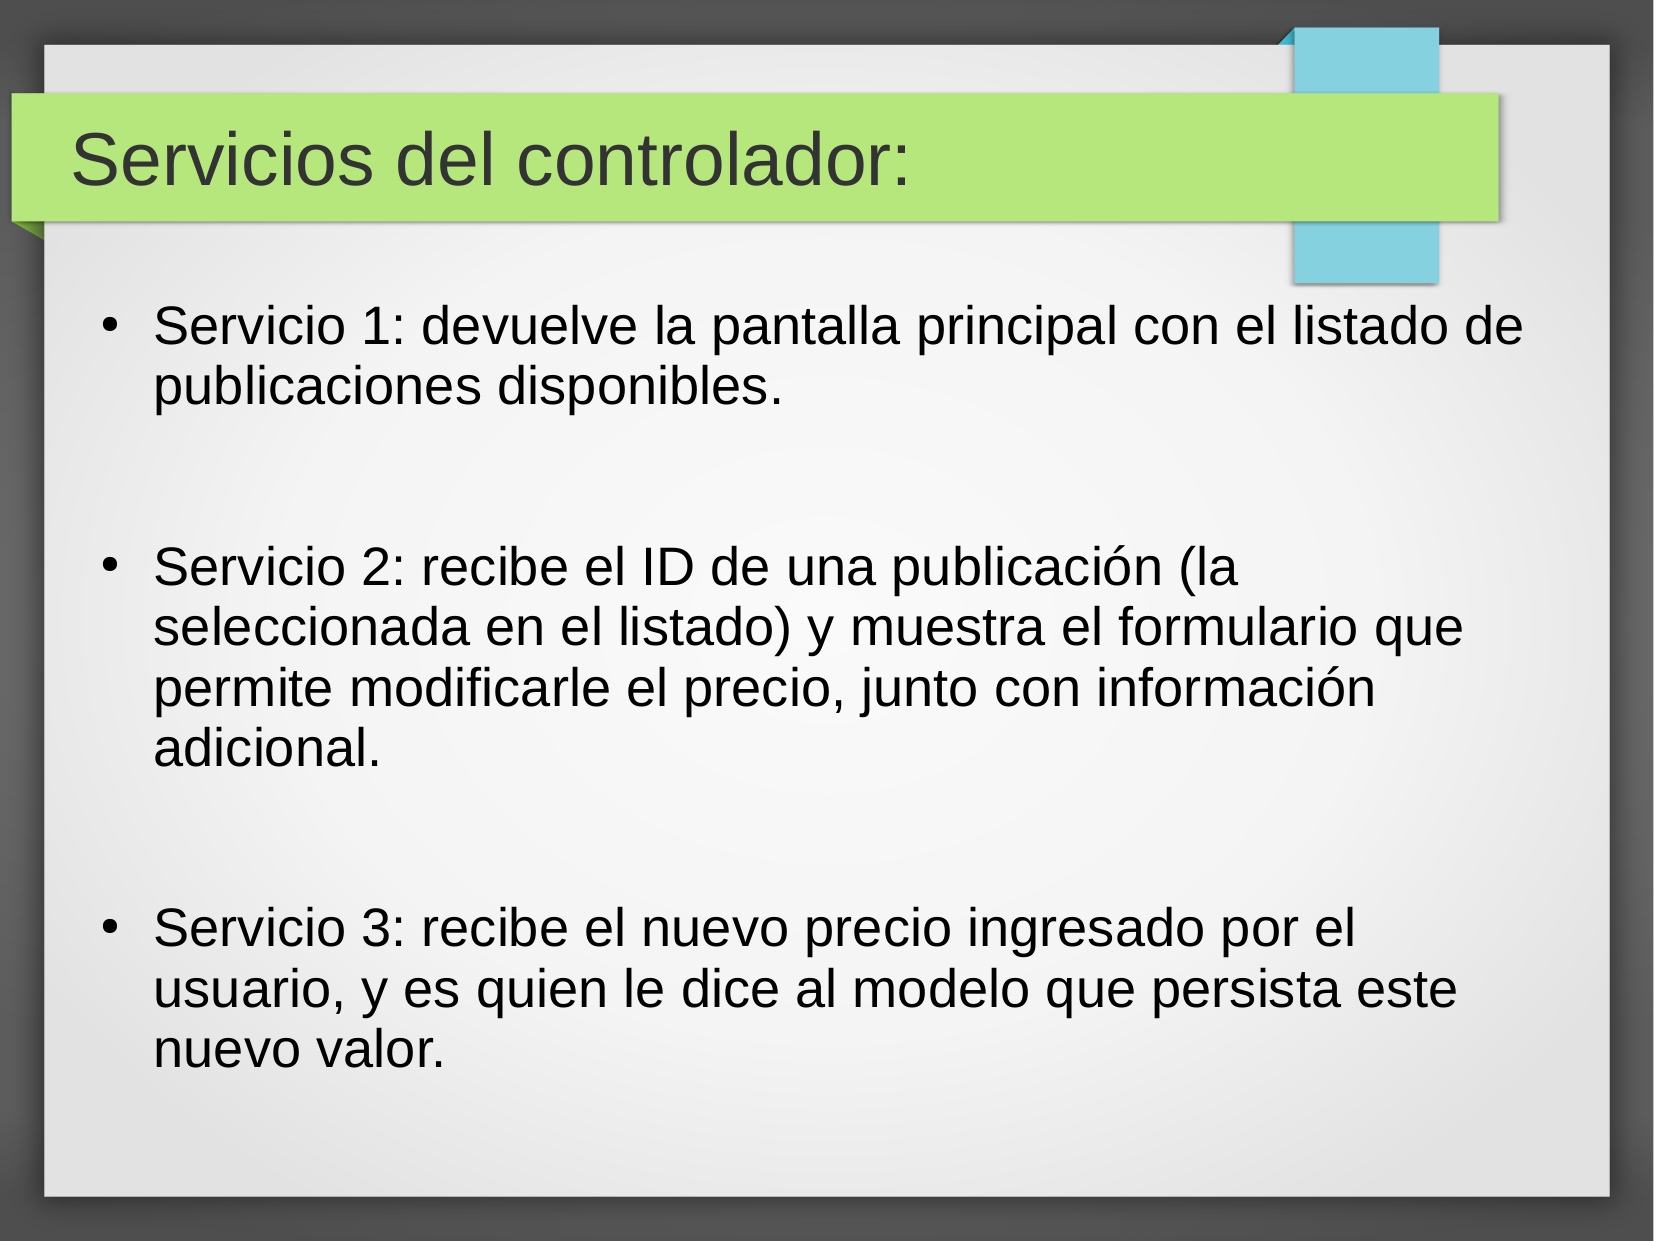

# Servicios del controlador:
Servicio 1: devuelve la pantalla principal con el listado de publicaciones disponibles.
Servicio 2: recibe el ID de una publicación (la seleccionada en el listado) y muestra el formulario que permite modificarle el precio, junto con información adicional.
Servicio 3: recibe el nuevo precio ingresado por el usuario, y es quien le dice al modelo que persista este nuevo valor.